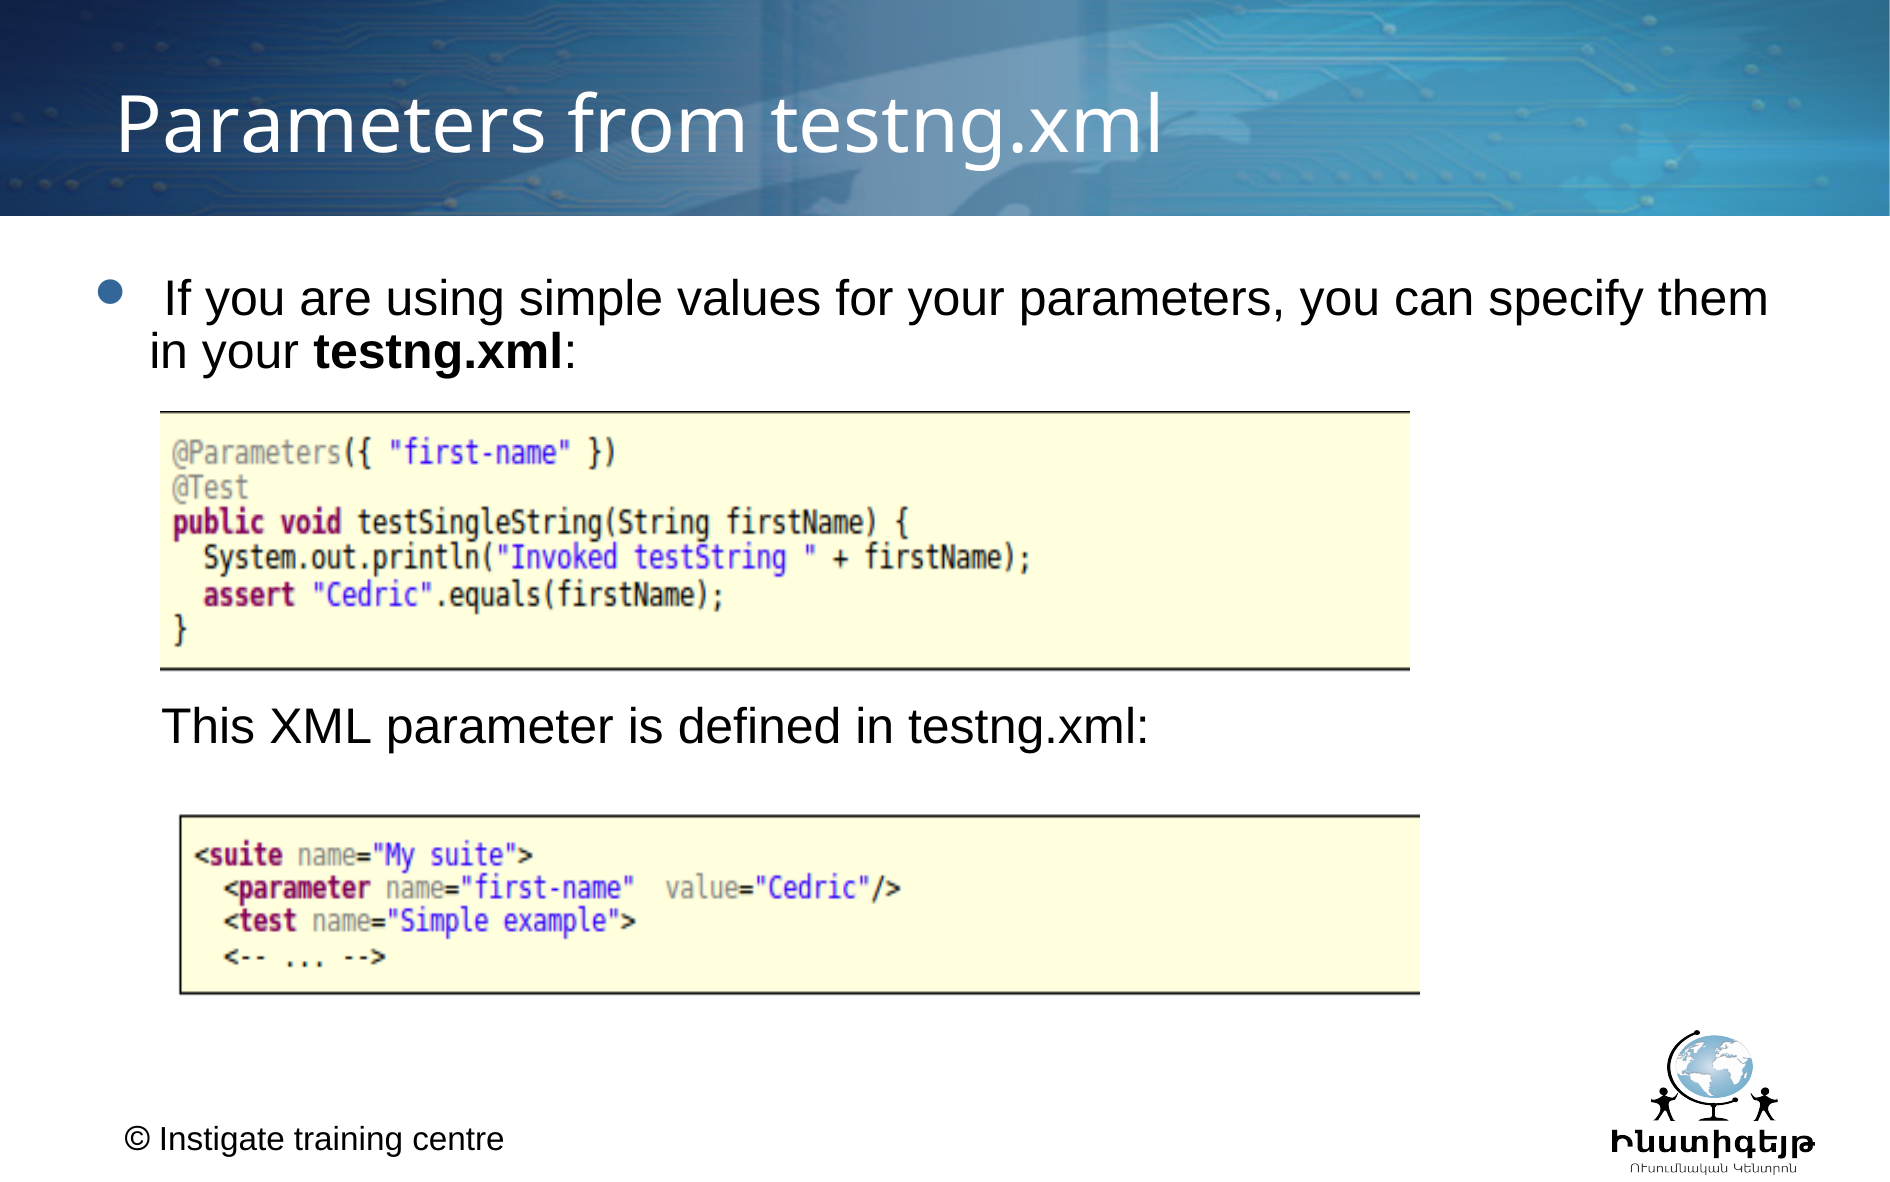

# Parameters from testng.xml
 If you are using simple values for your parameters, you can specify them in your testng.xml:
This XML parameter is defined in testng.xml: